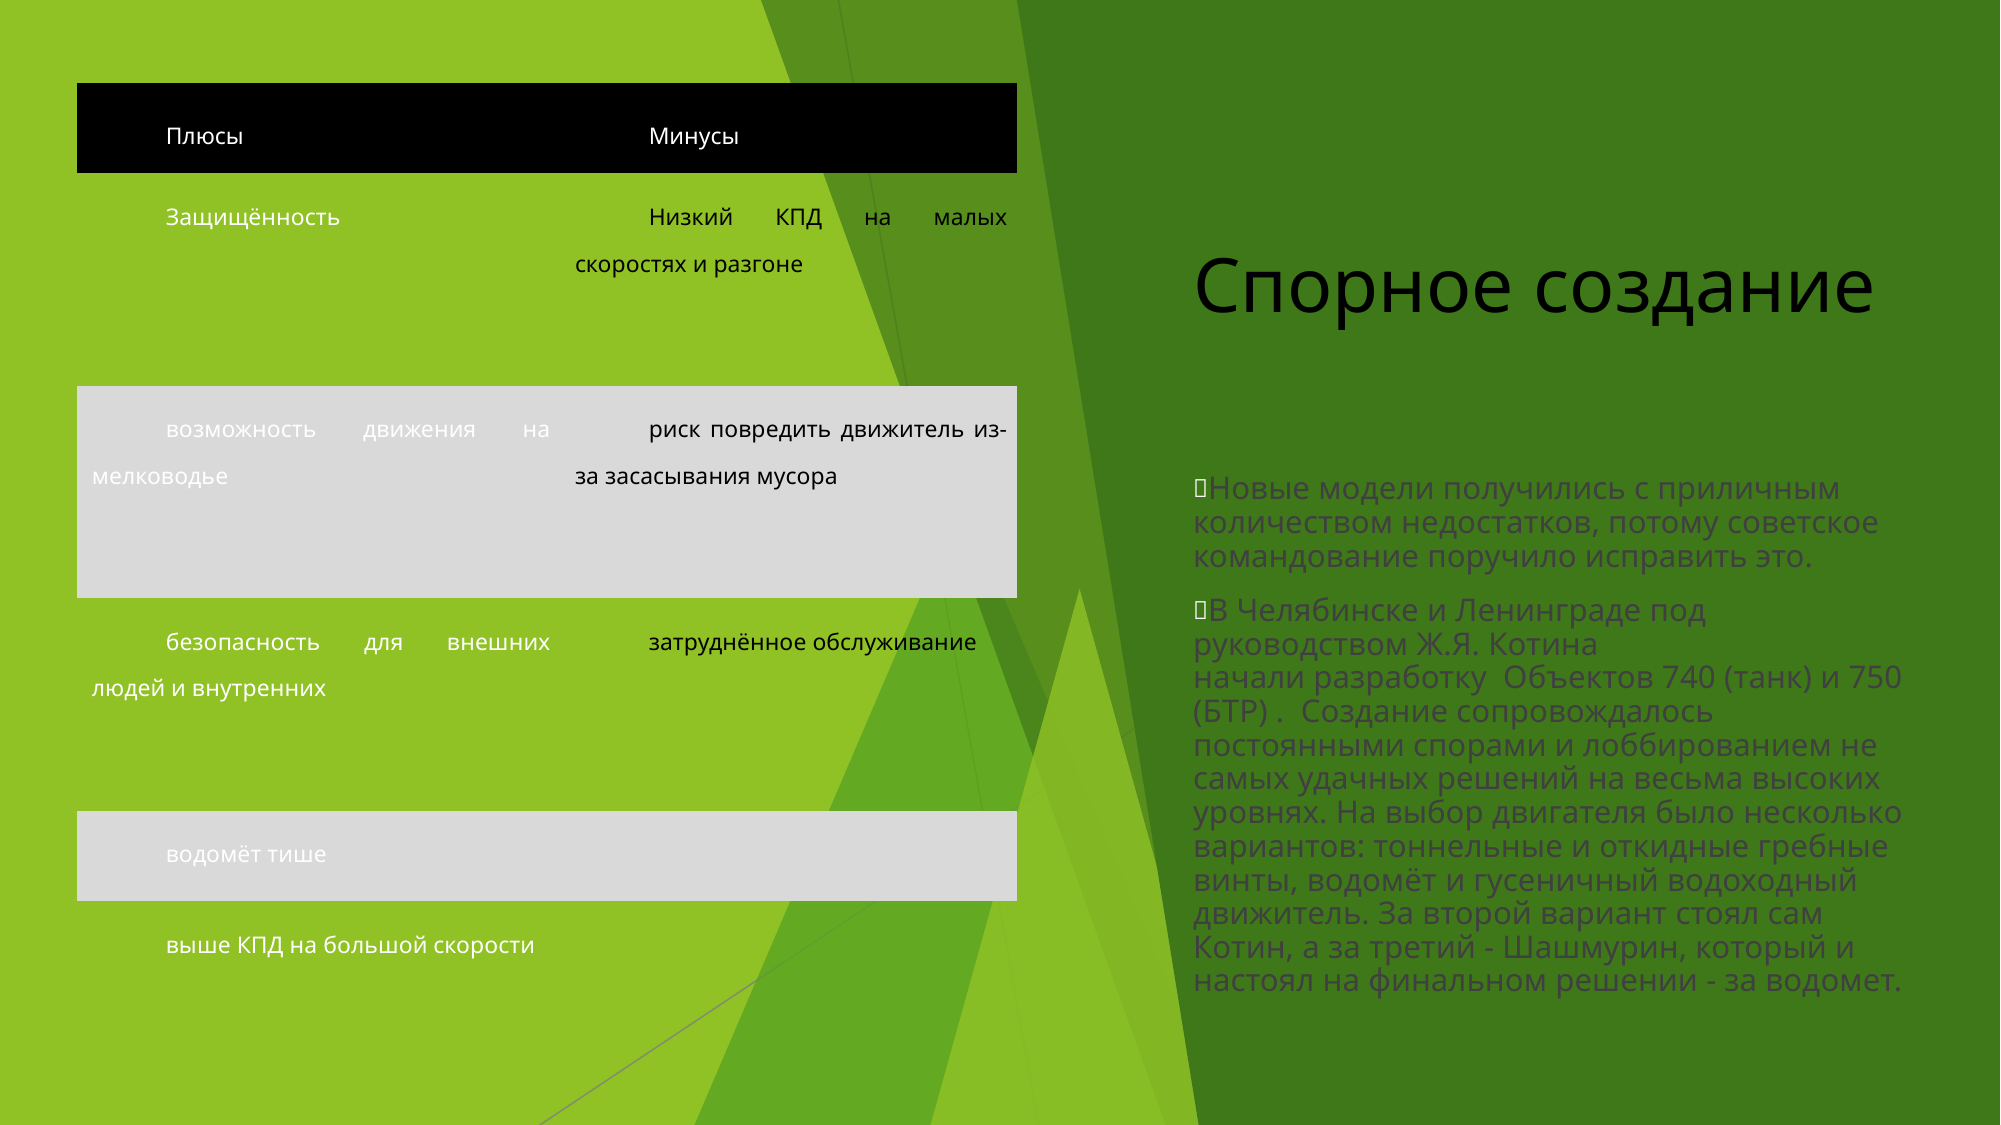

| Плюсы | Минусы |
| --- | --- |
| Защищённость | Низкий КПД на малых скоростях и разгоне |
| возможность движения на мелководье | риск повредить движитель из-за засасывания мусора |
| безопасность для внешних людей и внутренних | затруднённое обслуживание |
| водомёт тише | |
| выше КПД на большой скорости | |
Спорное создание
# Новые модели получились с приличным количеством недостатков, потому советское командование поручило исправить это.
В Челябинске и Ленинграде под руководством Ж.Я. Котина начали разработку  Объектов 740 (танк) и 750 (БТР) .  Создание сопровождалось постоянными спорами и лоббированием не самых удачных решений на весьма высоких уровнях. На выбор двигателя было несколько вариантов: тоннельные и откидные гребные винты, водомёт и гусеничный водоходный движитель. За второй вариант стоял сам Котин, а за третий - Шашмурин, который и настоял на финальном решении - за водомет.